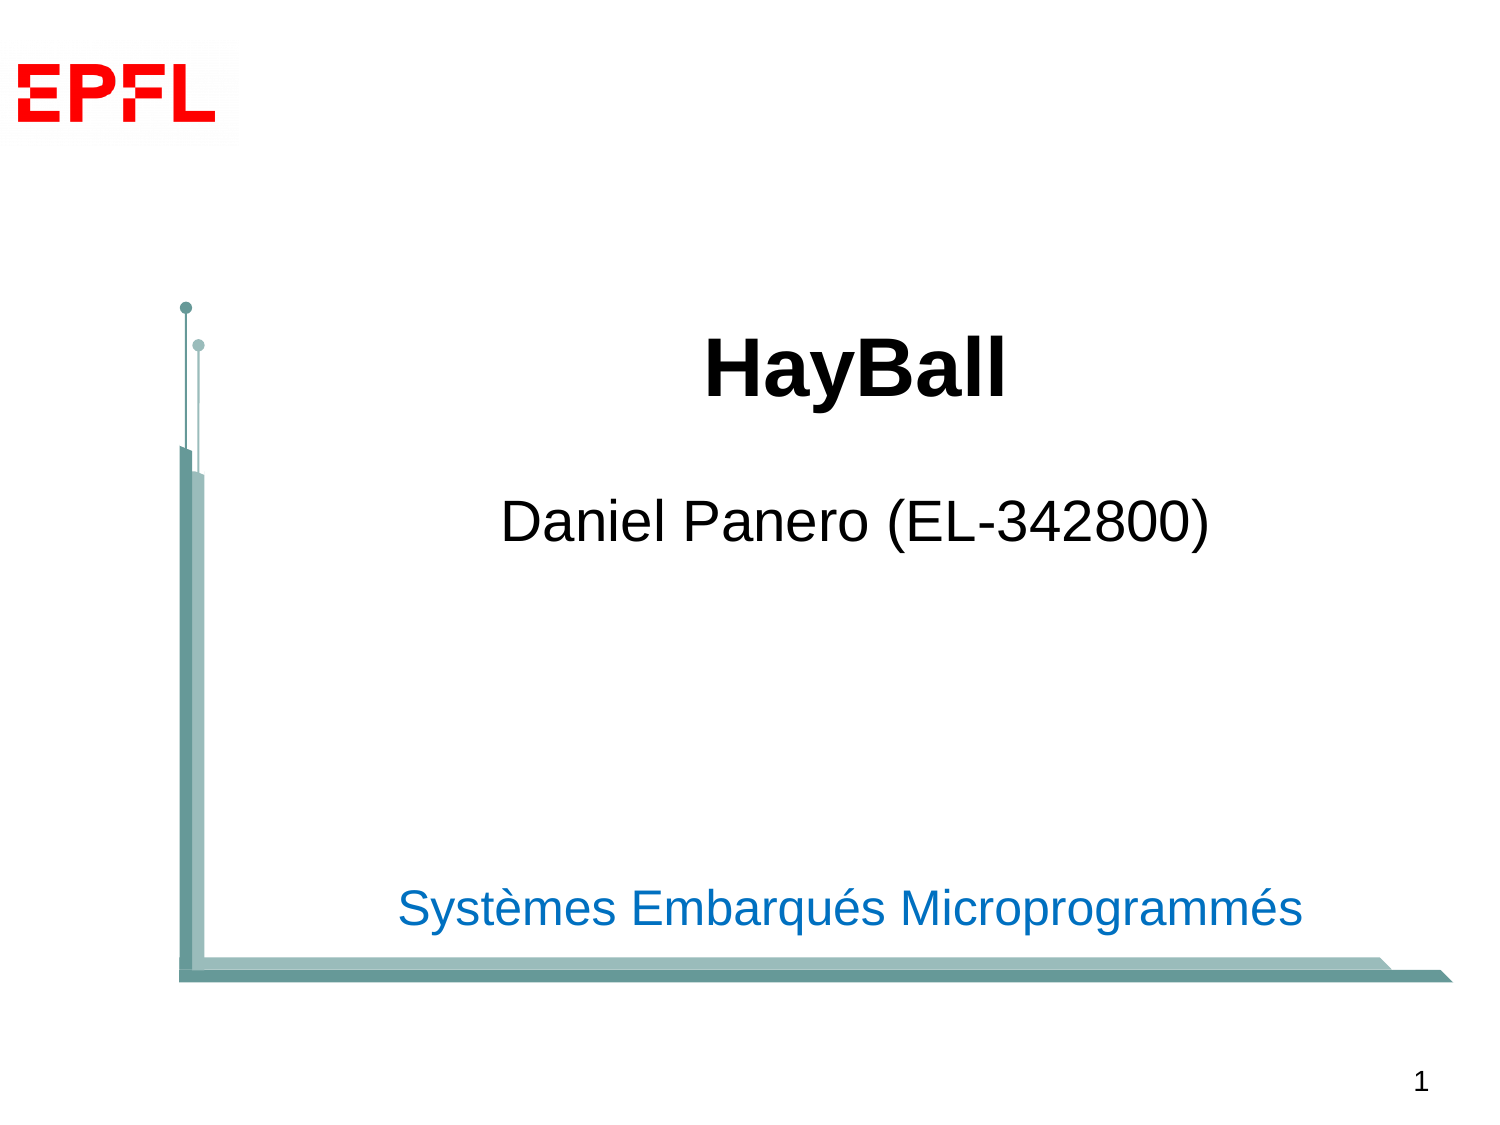

HayBall
Daniel Panero (EL-342800)
# Systèmes Embarqués Microprogrammés